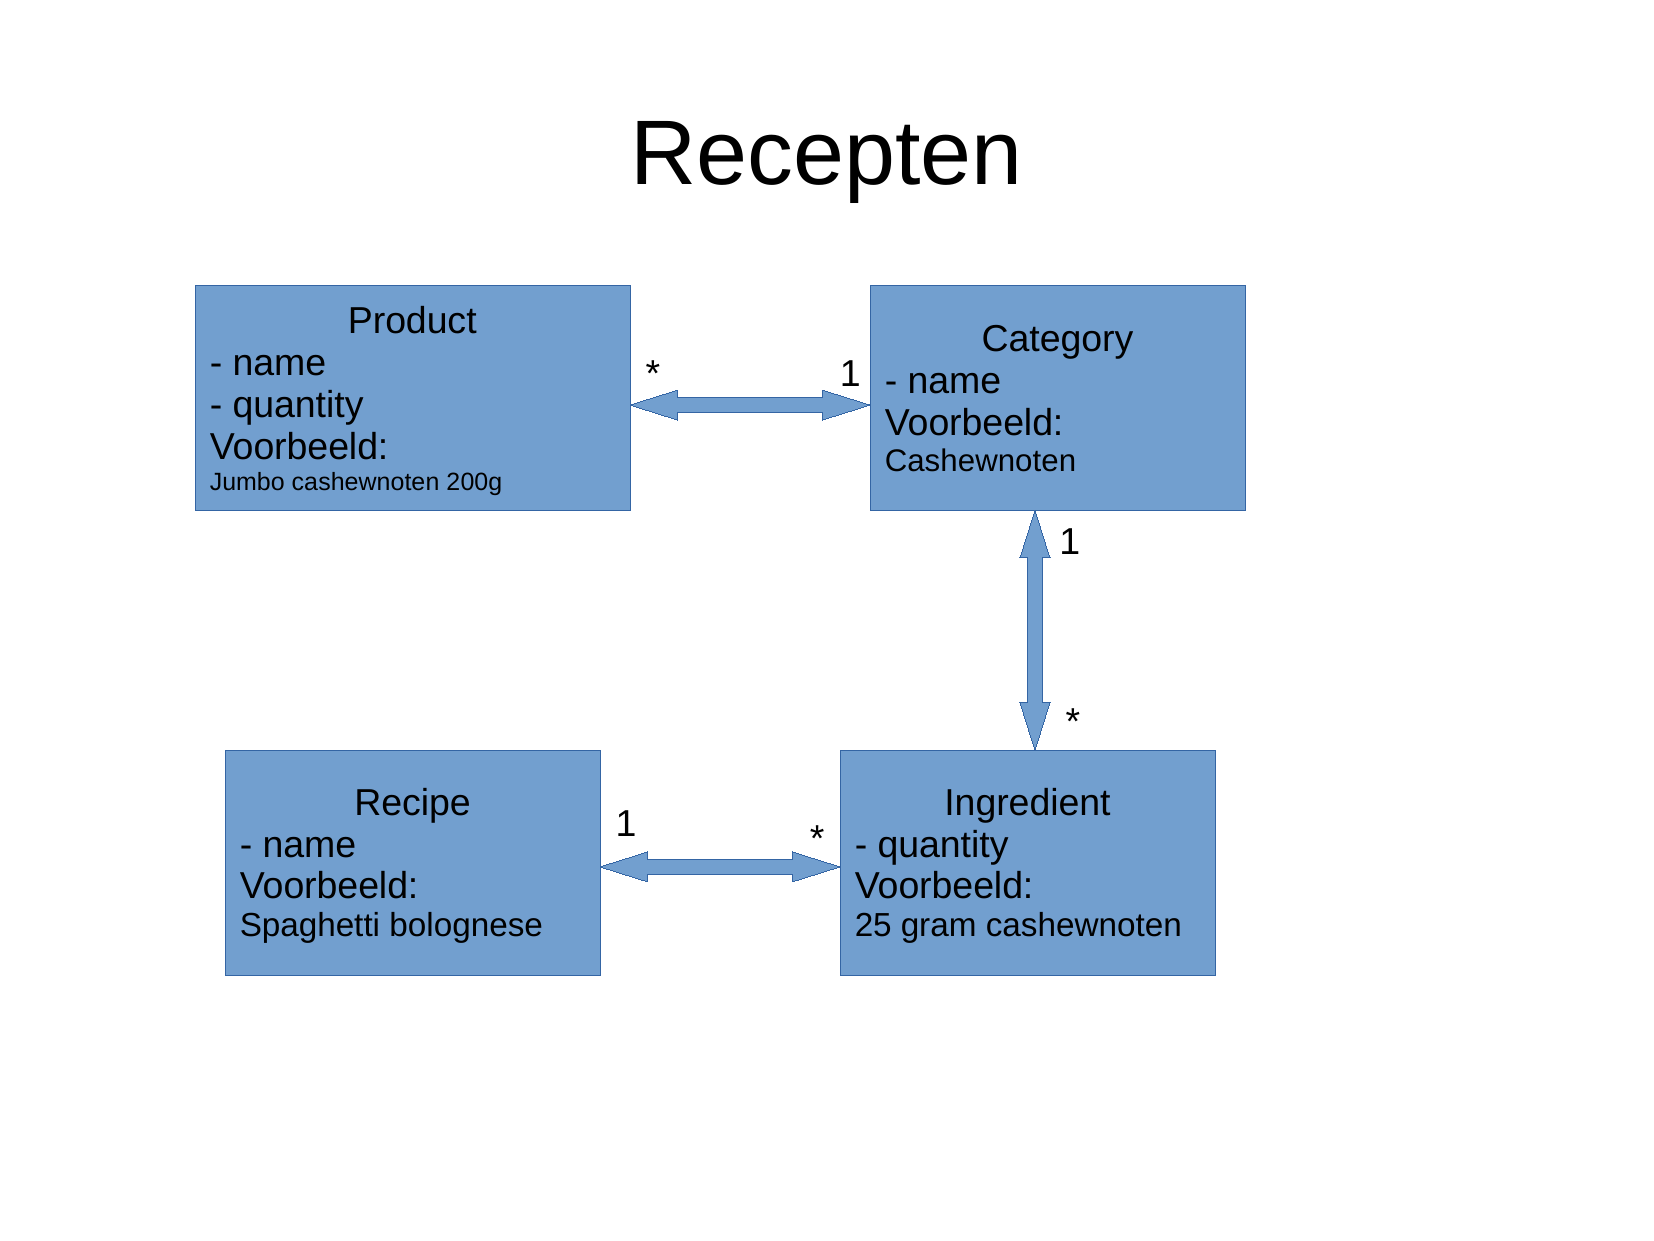

# Recepten
Product
- name
- quantity
Voorbeeld:
Jumbo cashewnoten 200g
Category
- name
Voorbeeld:
Cashewnoten
*
1
1
*
Recipe
- name
Voorbeeld:
Spaghetti bolognese
Ingredient
- quantity
Voorbeeld:
25 gram cashewnoten
1
*